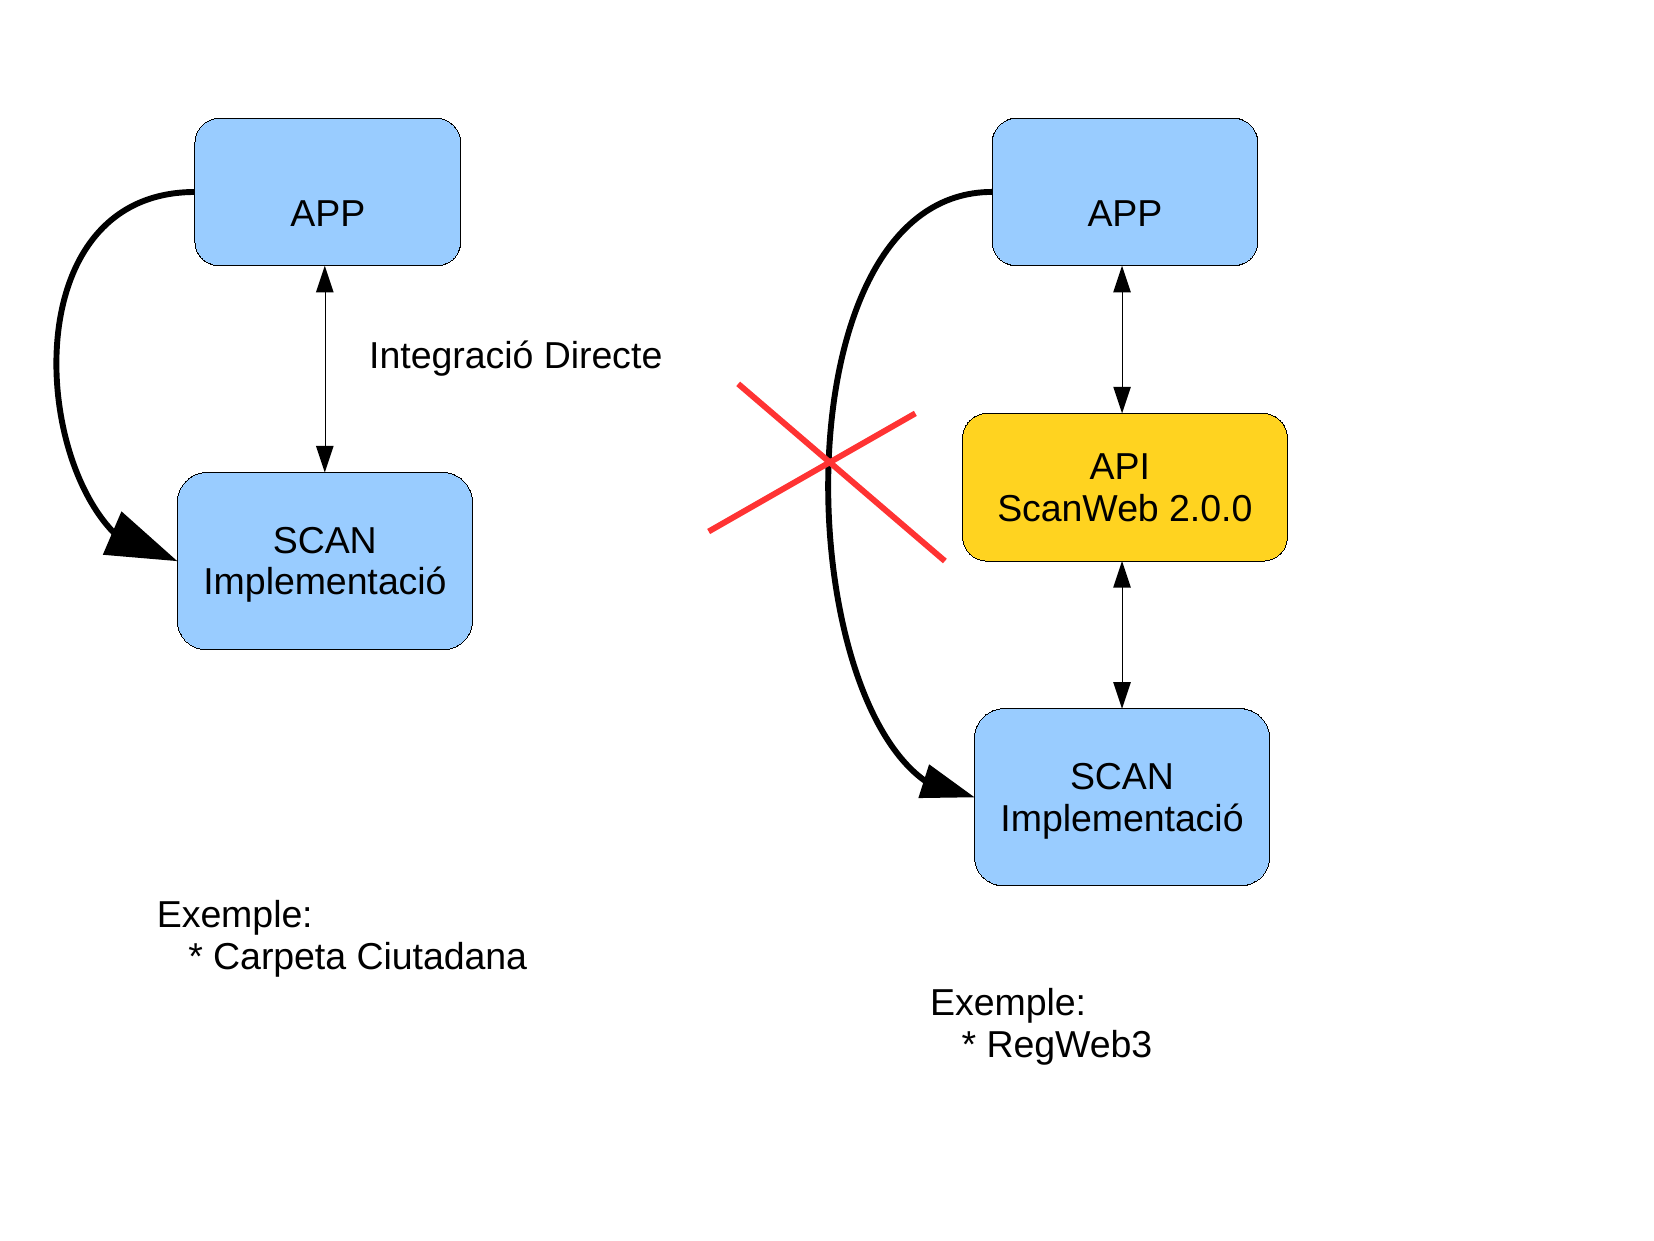

APP
APP
Integració Directe
API
ScanWeb 2.0.0
SCAN
Implementació
SCAN
Implementació
Exemple:
 * Carpeta Ciutadana
Exemple:
 * RegWeb3